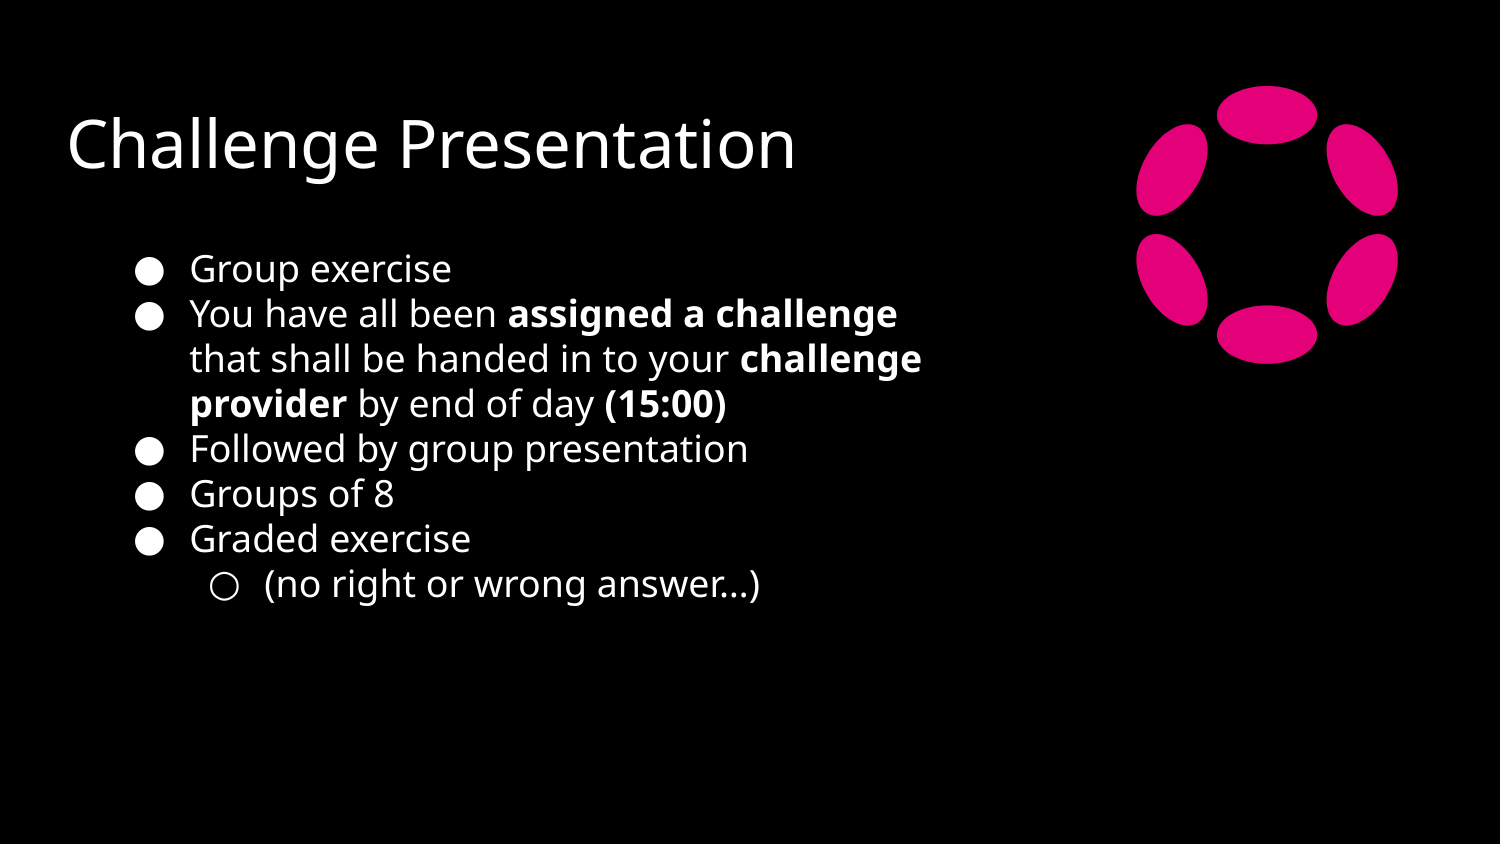

# Challenge Presentation
Group exercise
You have all been assigned a challenge that shall be handed in to your challenge provider by end of day (15:00)
Followed by group presentation
Groups of 8
Graded exercise
(no right or wrong answer…)